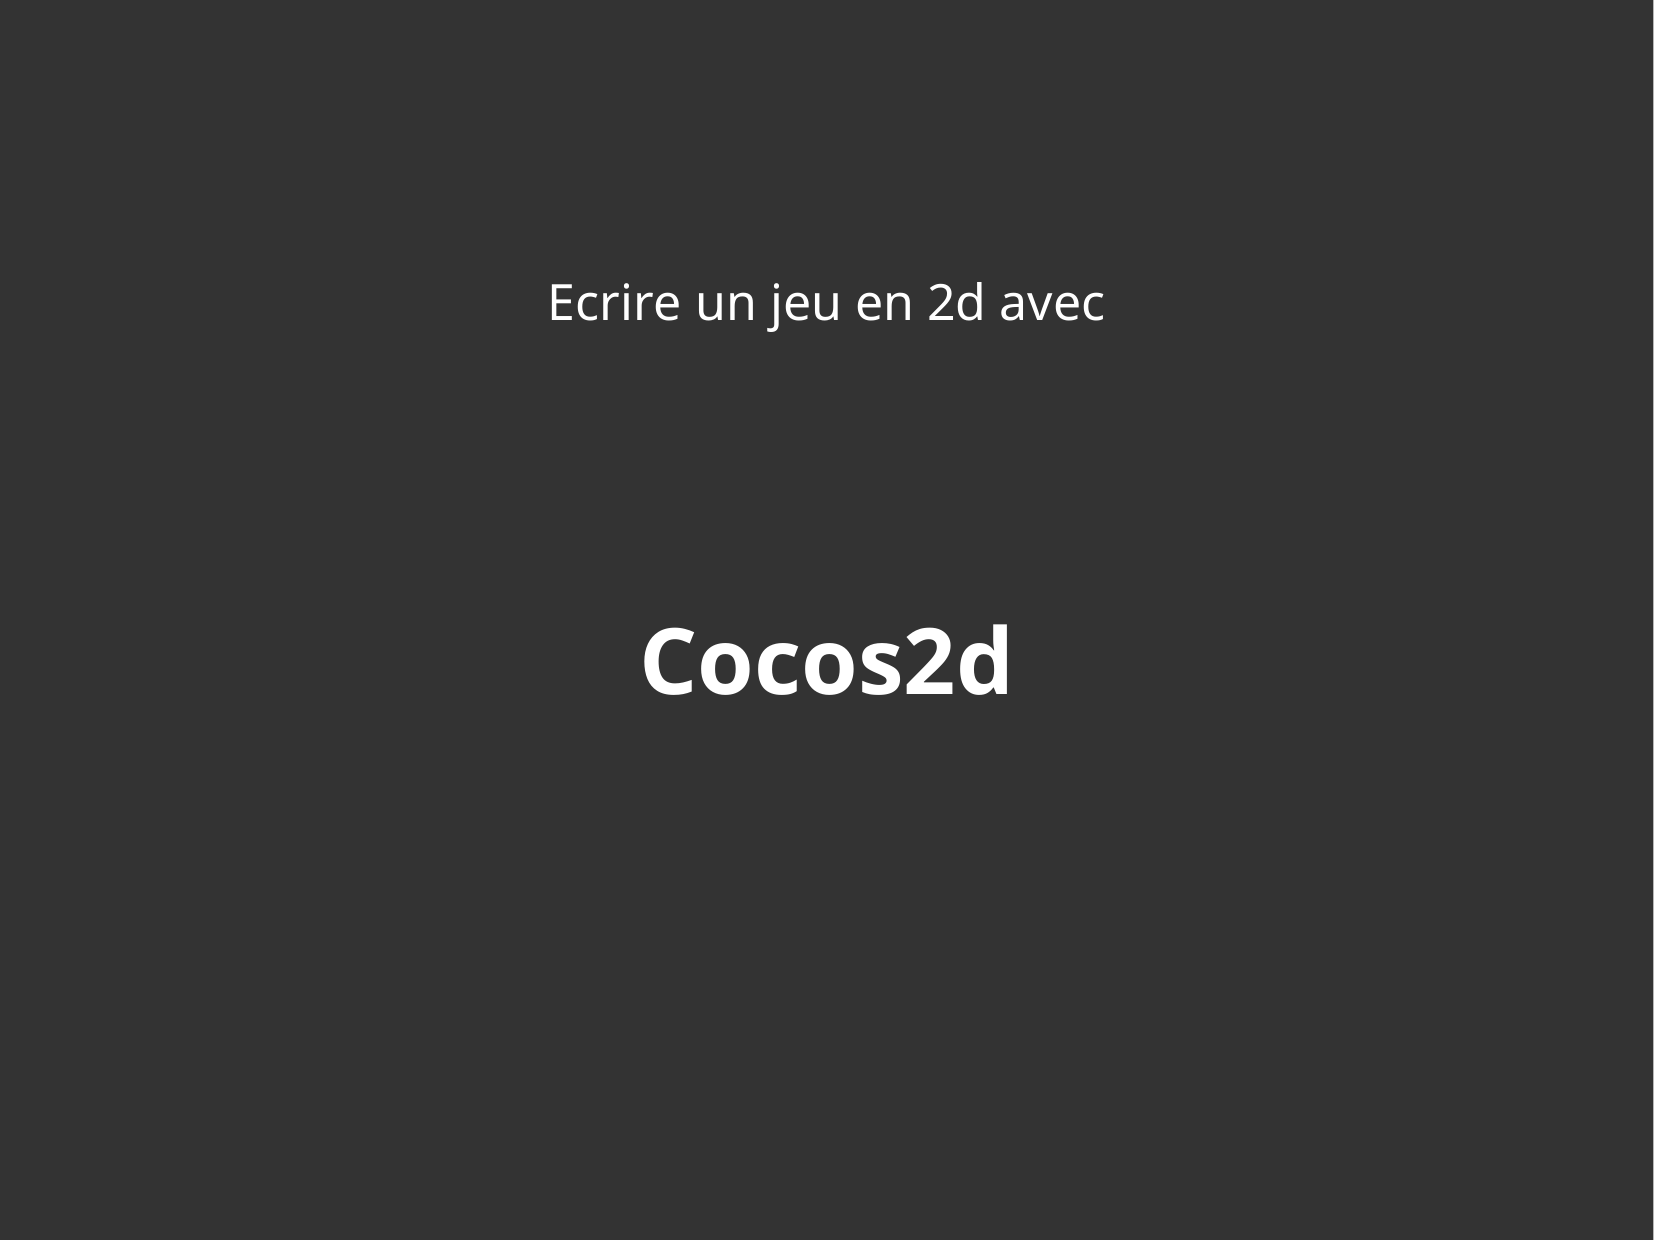

Ecrire un jeu en 2d avec
# Cocos2d